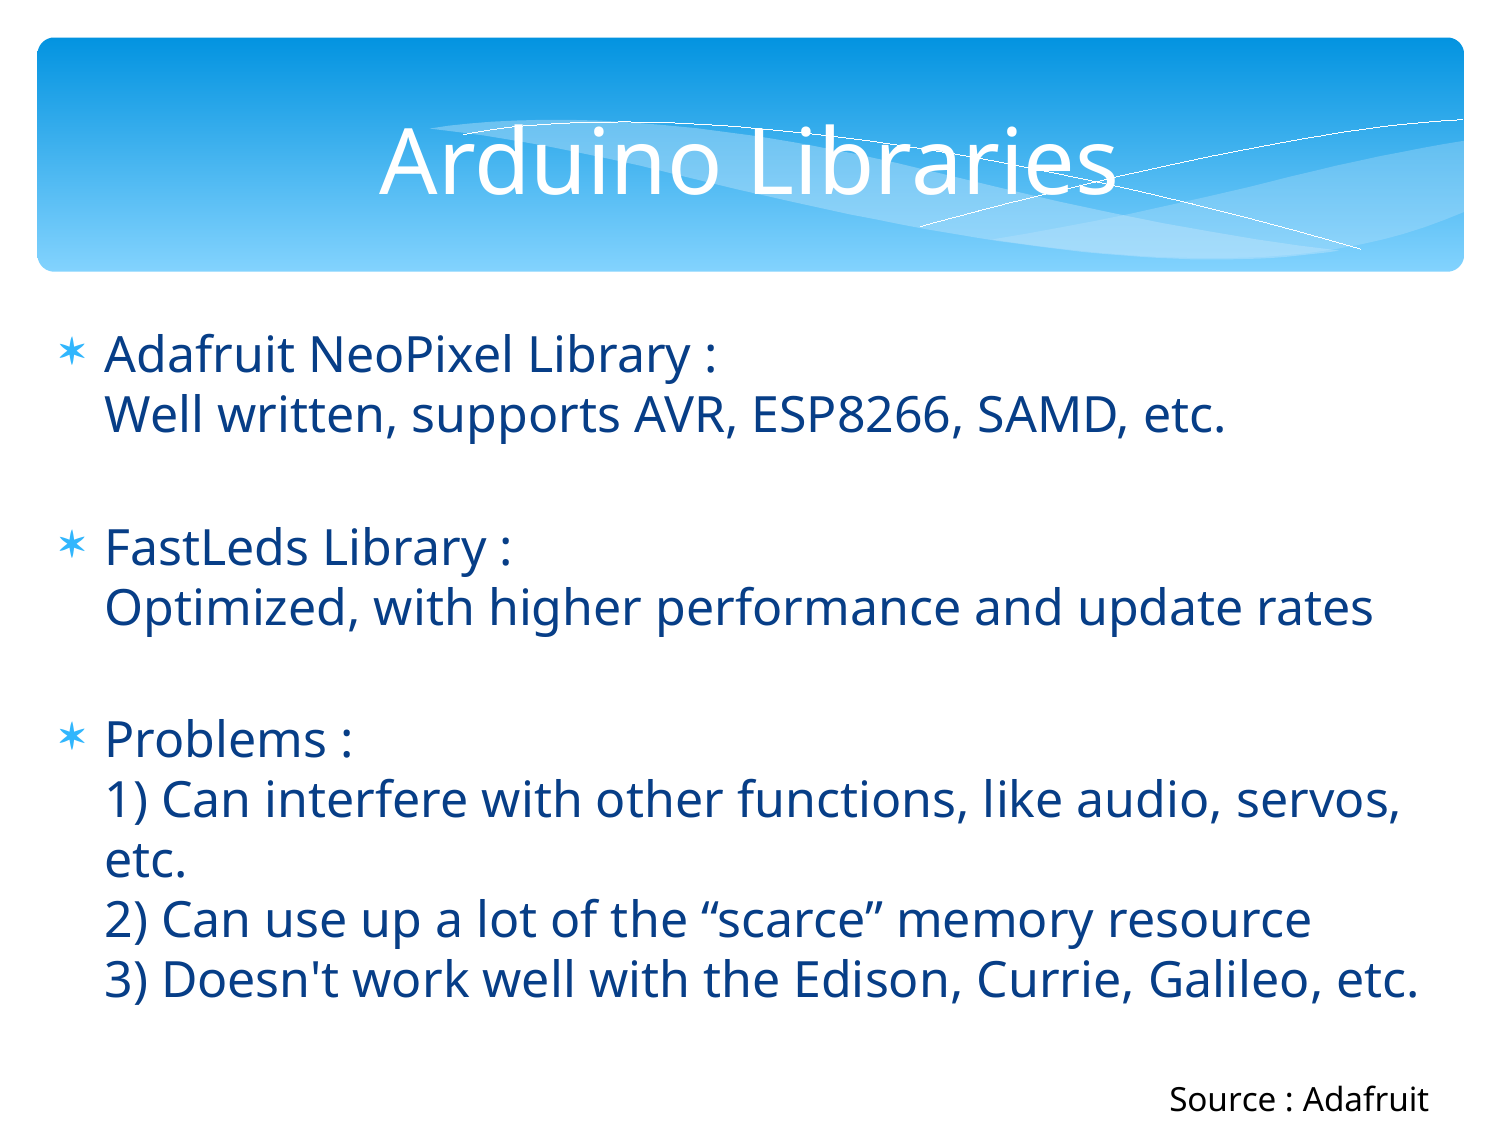

# Arduino Libraries
Adafruit NeoPixel Library :
Well written, supports AVR, ESP8266, SAMD, etc.
FastLeds Library :
Optimized, with higher performance and update rates
Problems :
1) Can interfere with other functions, like audio, servos, etc.
2) Can use up a lot of the “scarce” memory resource
3) Doesn't work well with the Edison, Currie, Galileo, etc.
Source : Adafruit